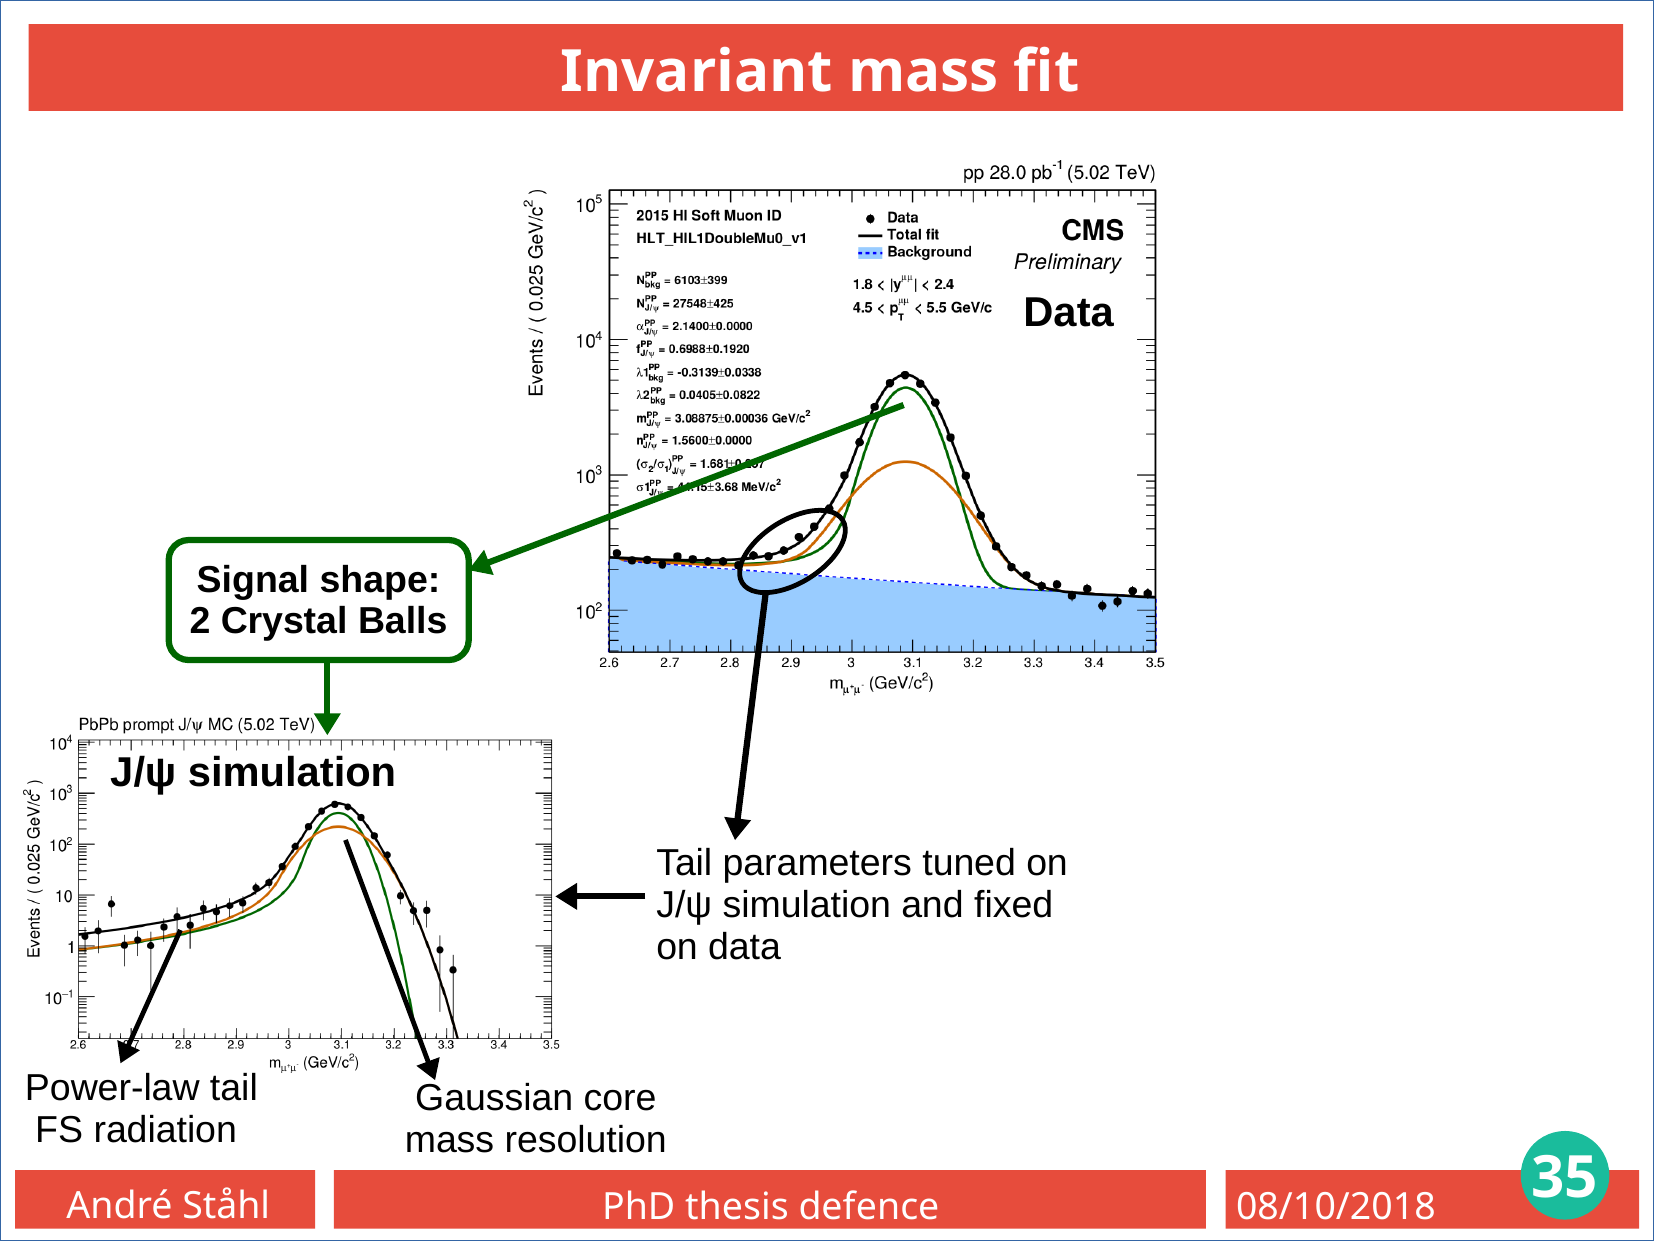

# Invariant mass fit
Data
Signal shape:
2 Crystal Balls
J/ψ simulation
Tail parameters tuned on J/ψ simulation and fixed on data
Power-law tail
FS radiation
Gaussian core
mass resolution
35
08/10/2018